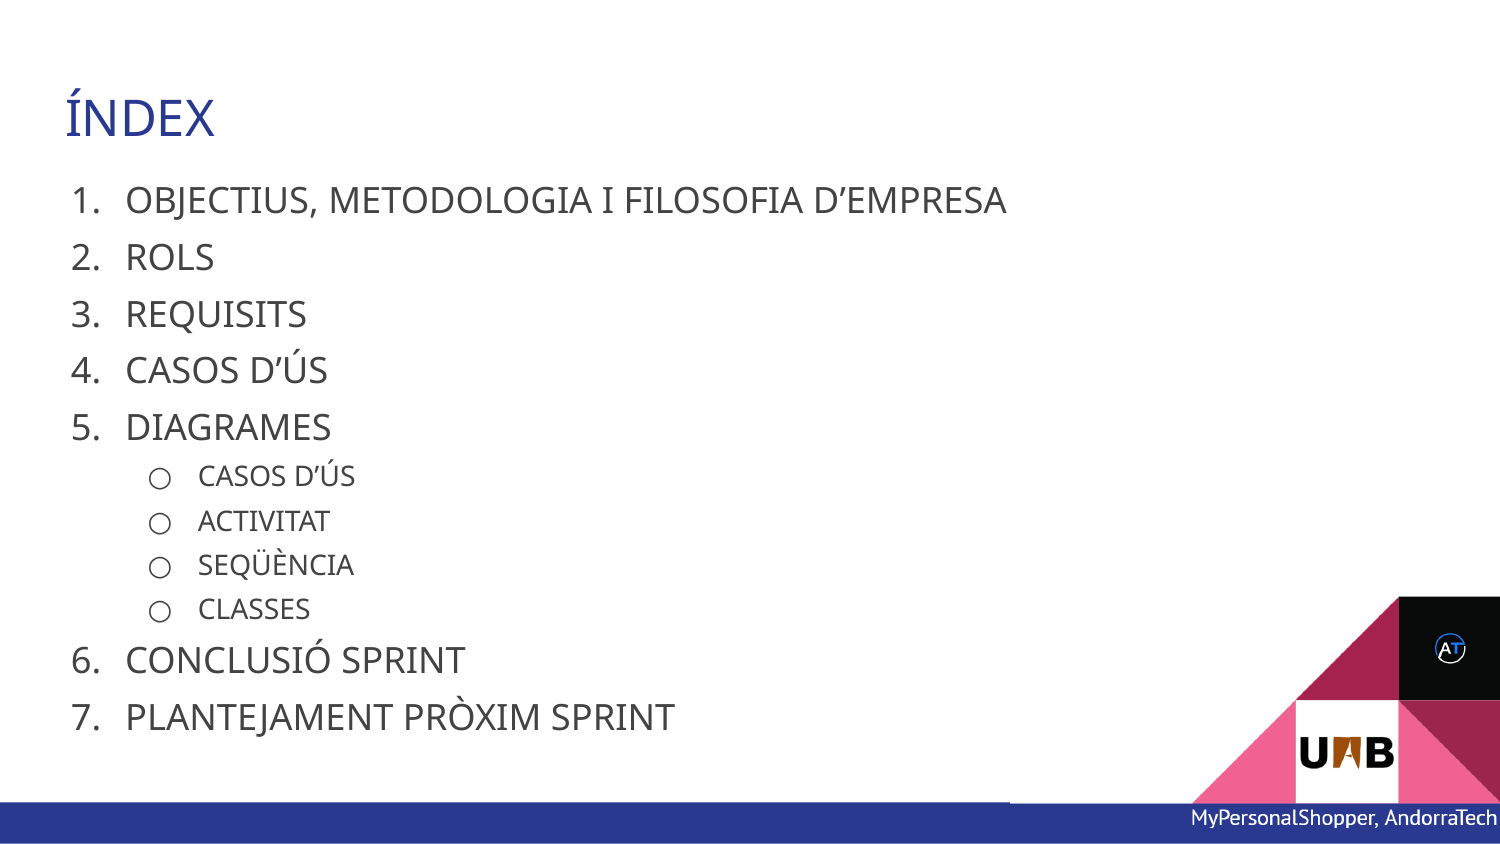

# ÍNDEX
OBJECTIUS, METODOLOGIA I FILOSOFIA D’EMPRESA
ROLS
REQUISITS
CASOS D’ÚS
DIAGRAMES
CASOS D’ÚS
ACTIVITAT
SEQÜÈNCIA
CLASSES
CONCLUSIÓ SPRINT
PLANTEJAMENT PRÒXIM SPRINT